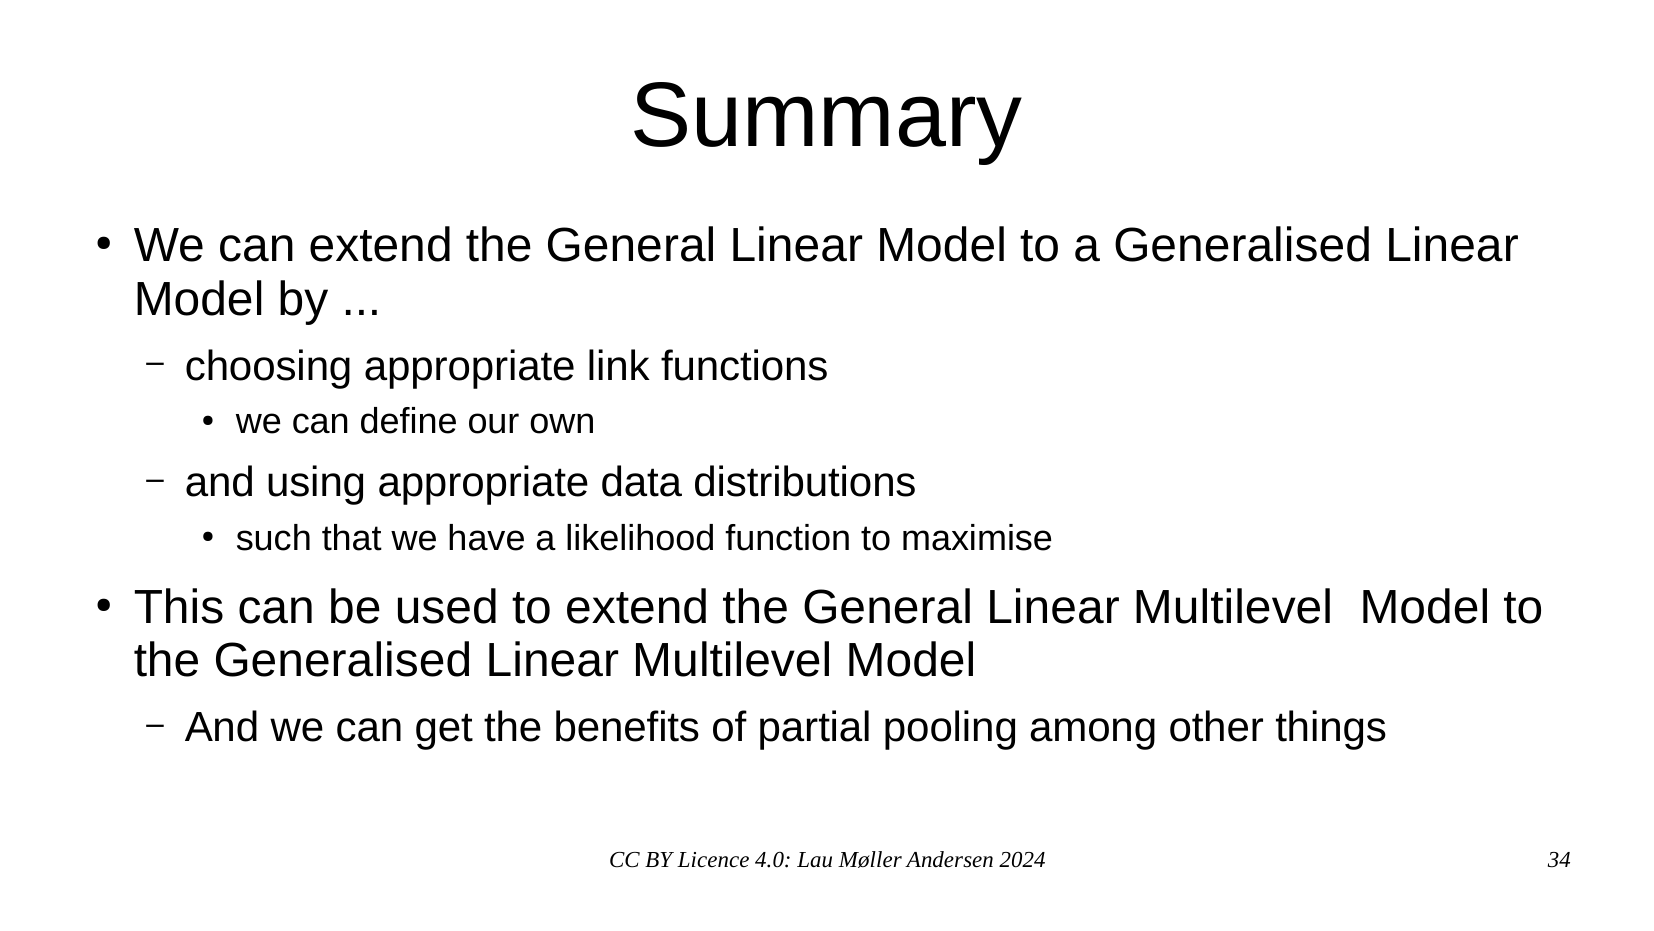

# Summary
We can extend the General Linear Model to a Generalised Linear Model by ...
choosing appropriate link functions
we can define our own
and using appropriate data distributions
such that we have a likelihood function to maximise
This can be used to extend the General Linear Multilevel Model to the Generalised Linear Multilevel Model
And we can get the benefits of partial pooling among other things
CC BY Licence 4.0: Lau Møller Andersen 2024
34